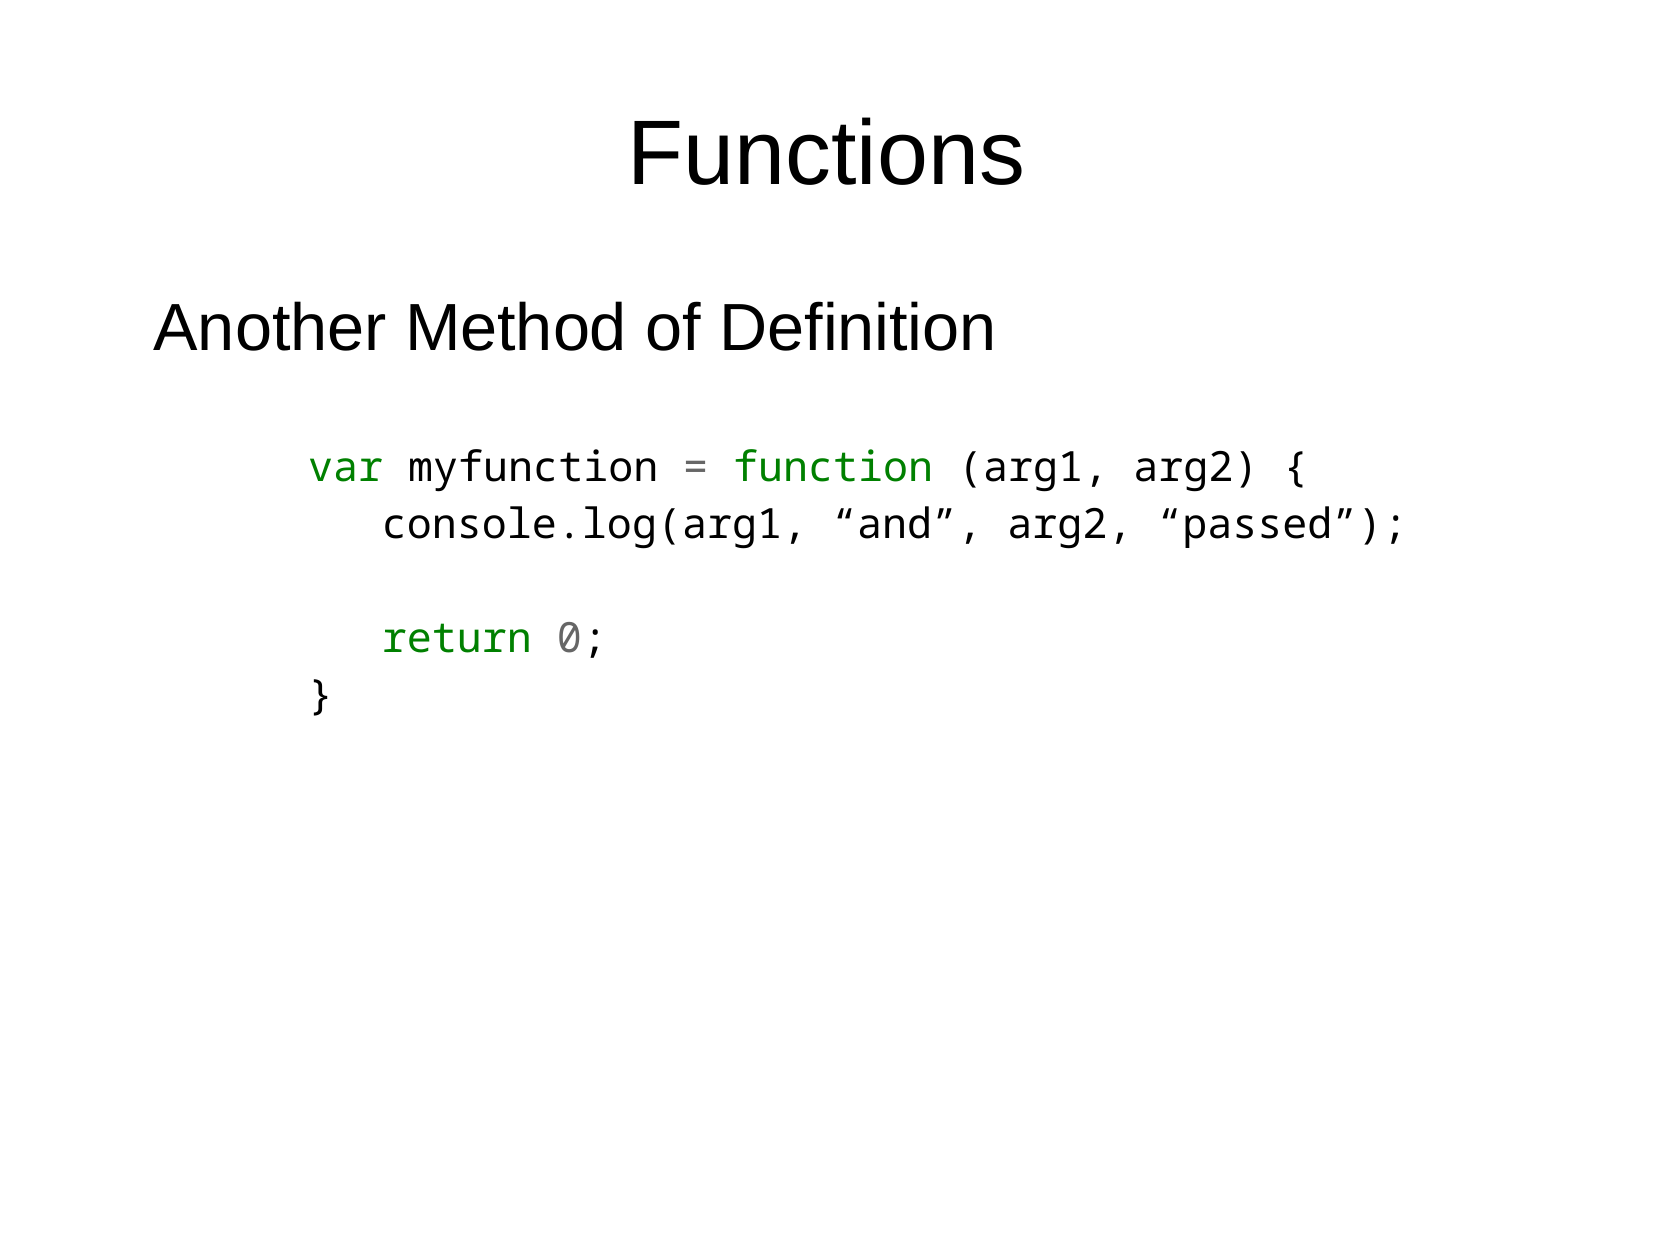

# Functions
Another Method of Definition
var myfunction = function (arg1, arg2) {
	console.log(arg1, “and”, arg2, “passed”);
	return 0;
}